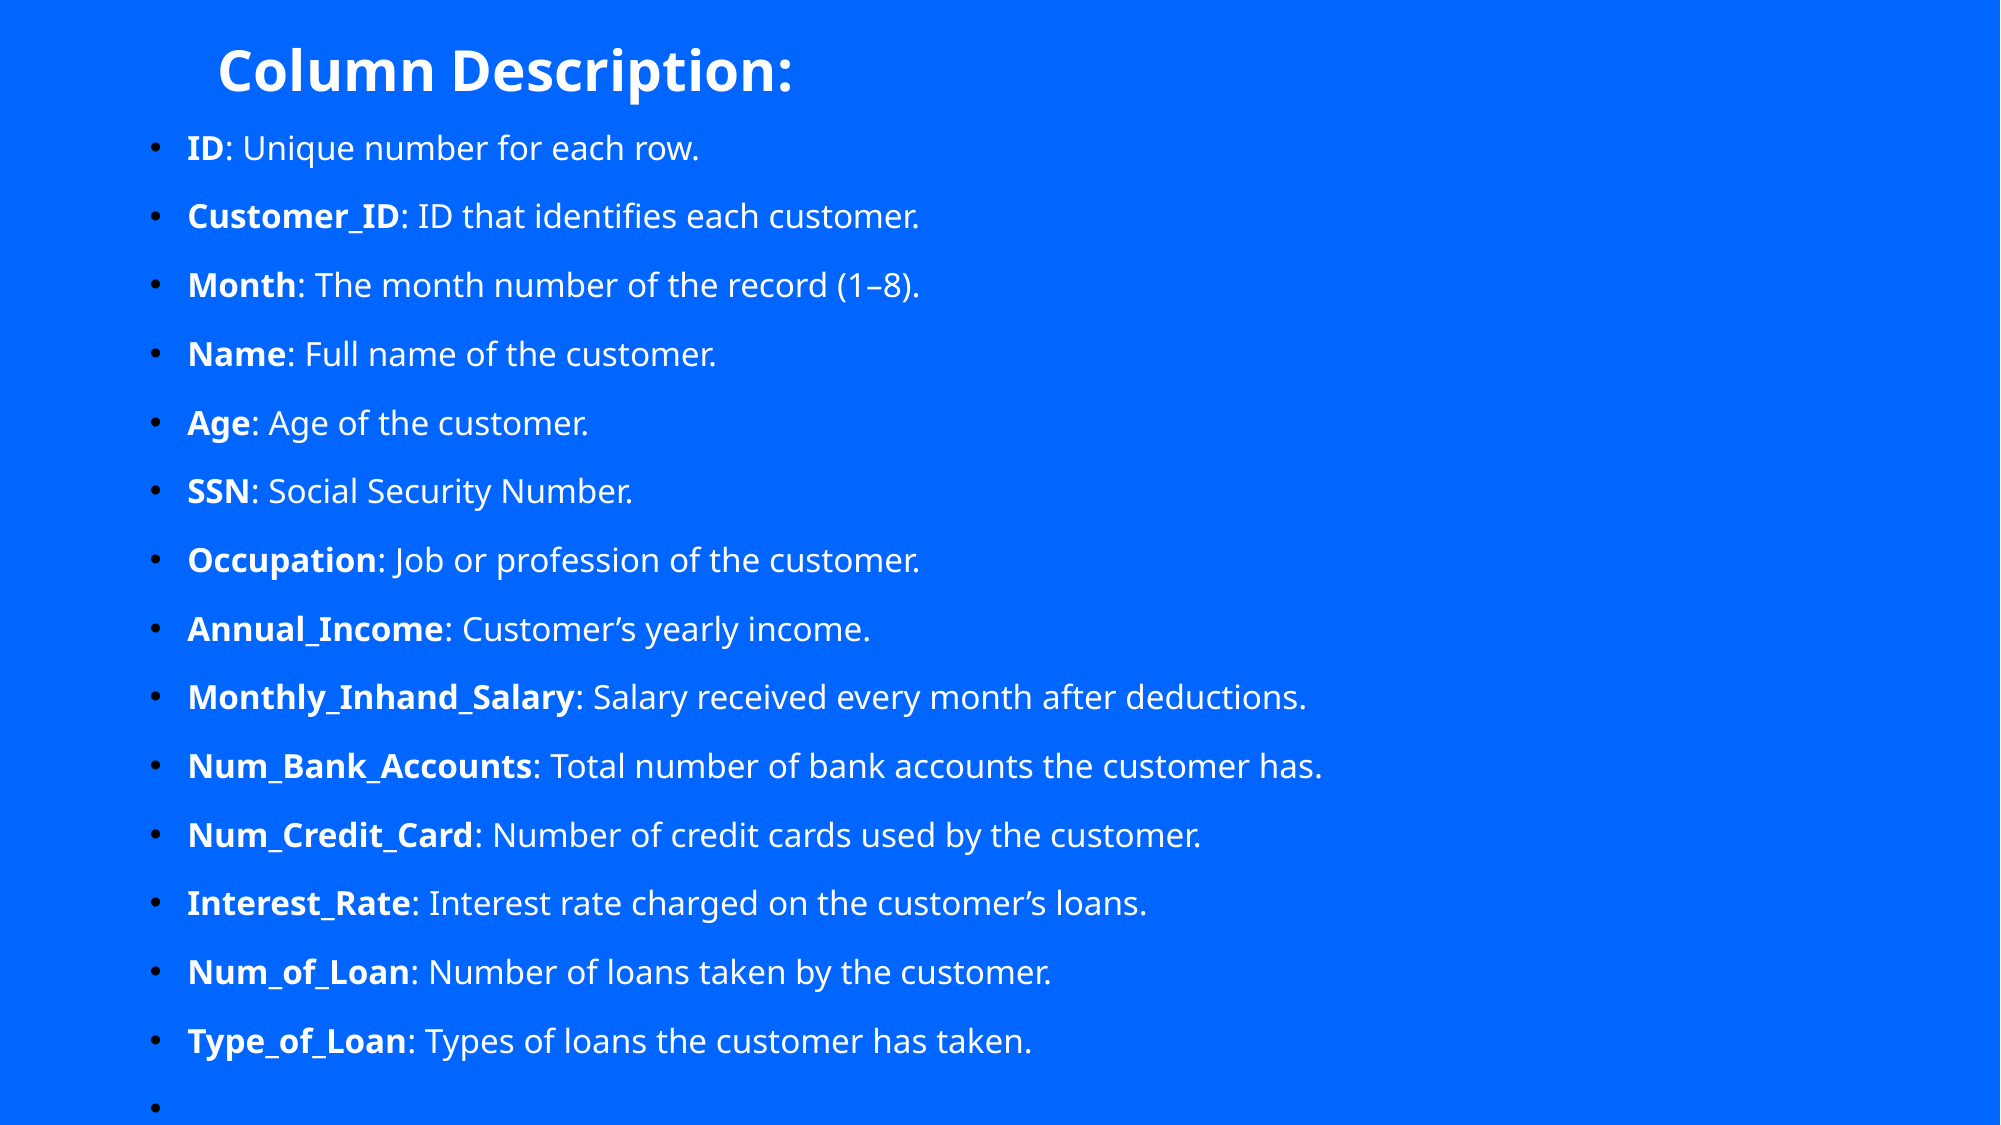

# Column Description:
ID: Unique number for each row.
Customer_ID: ID that identifies each customer.
Month: The month number of the record (1–8).
Name: Full name of the customer.
Age: Age of the customer.
SSN: Social Security Number.
Occupation: Job or profession of the customer.
Annual_Income: Customer’s yearly income.
Monthly_Inhand_Salary: Salary received every month after deductions.
Num_Bank_Accounts: Total number of bank accounts the customer has.
Num_Credit_Card: Number of credit cards used by the customer.
Interest_Rate: Interest rate charged on the customer’s loans.
Num_of_Loan: Number of loans taken by the customer.
Type_of_Loan: Types of loans the customer has taken.